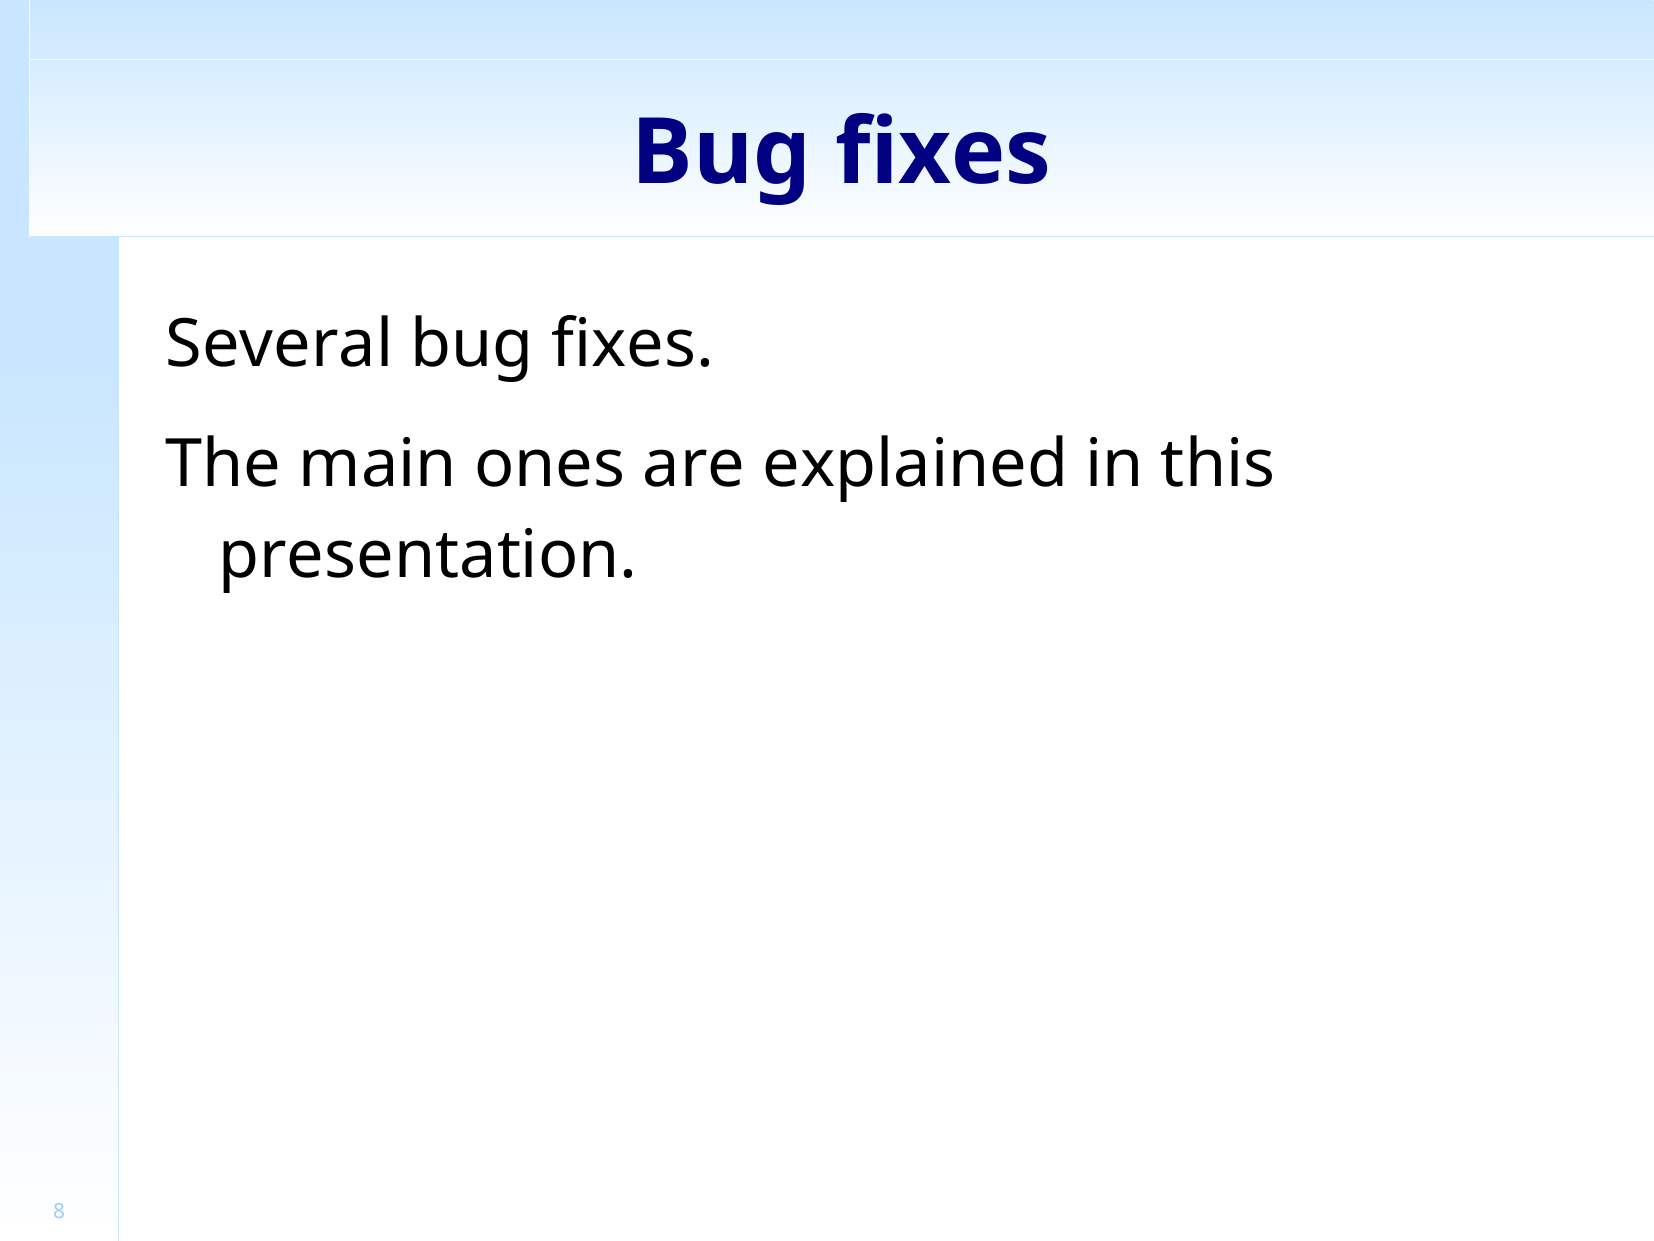

# Bug fixes
Several bug fixes.
The main ones are explained in this presentation.